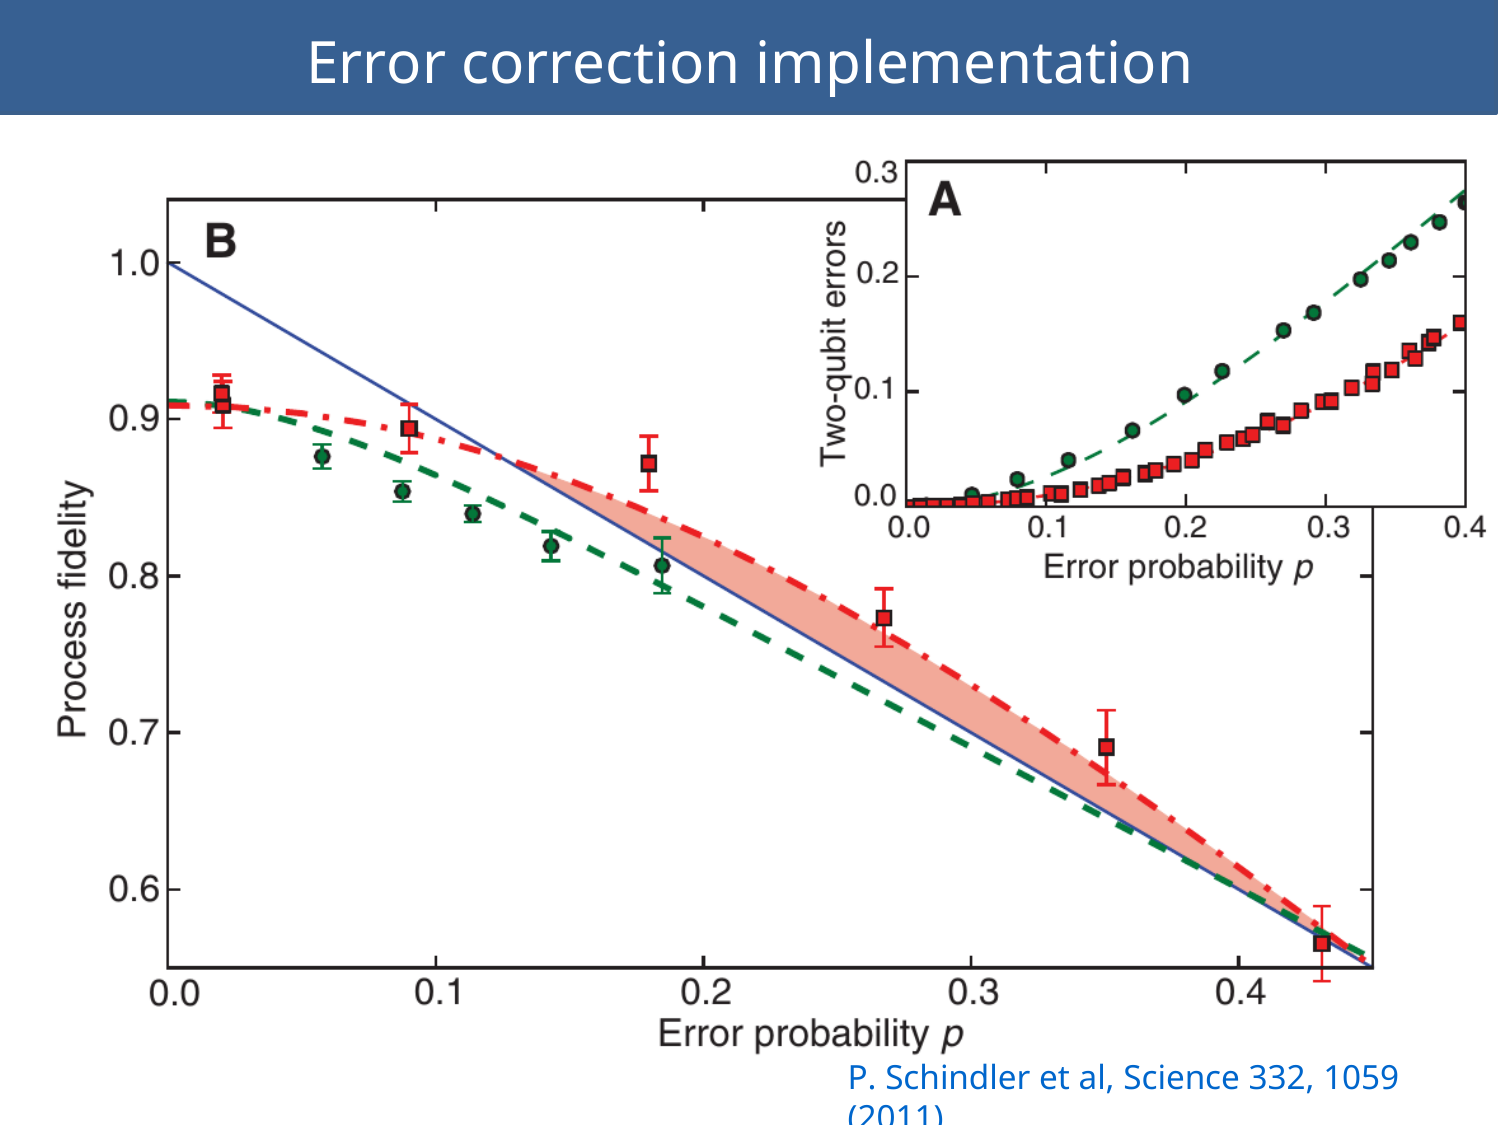

Error correction implementation
P. Schindler et al, Science 332, 1059 (2011)